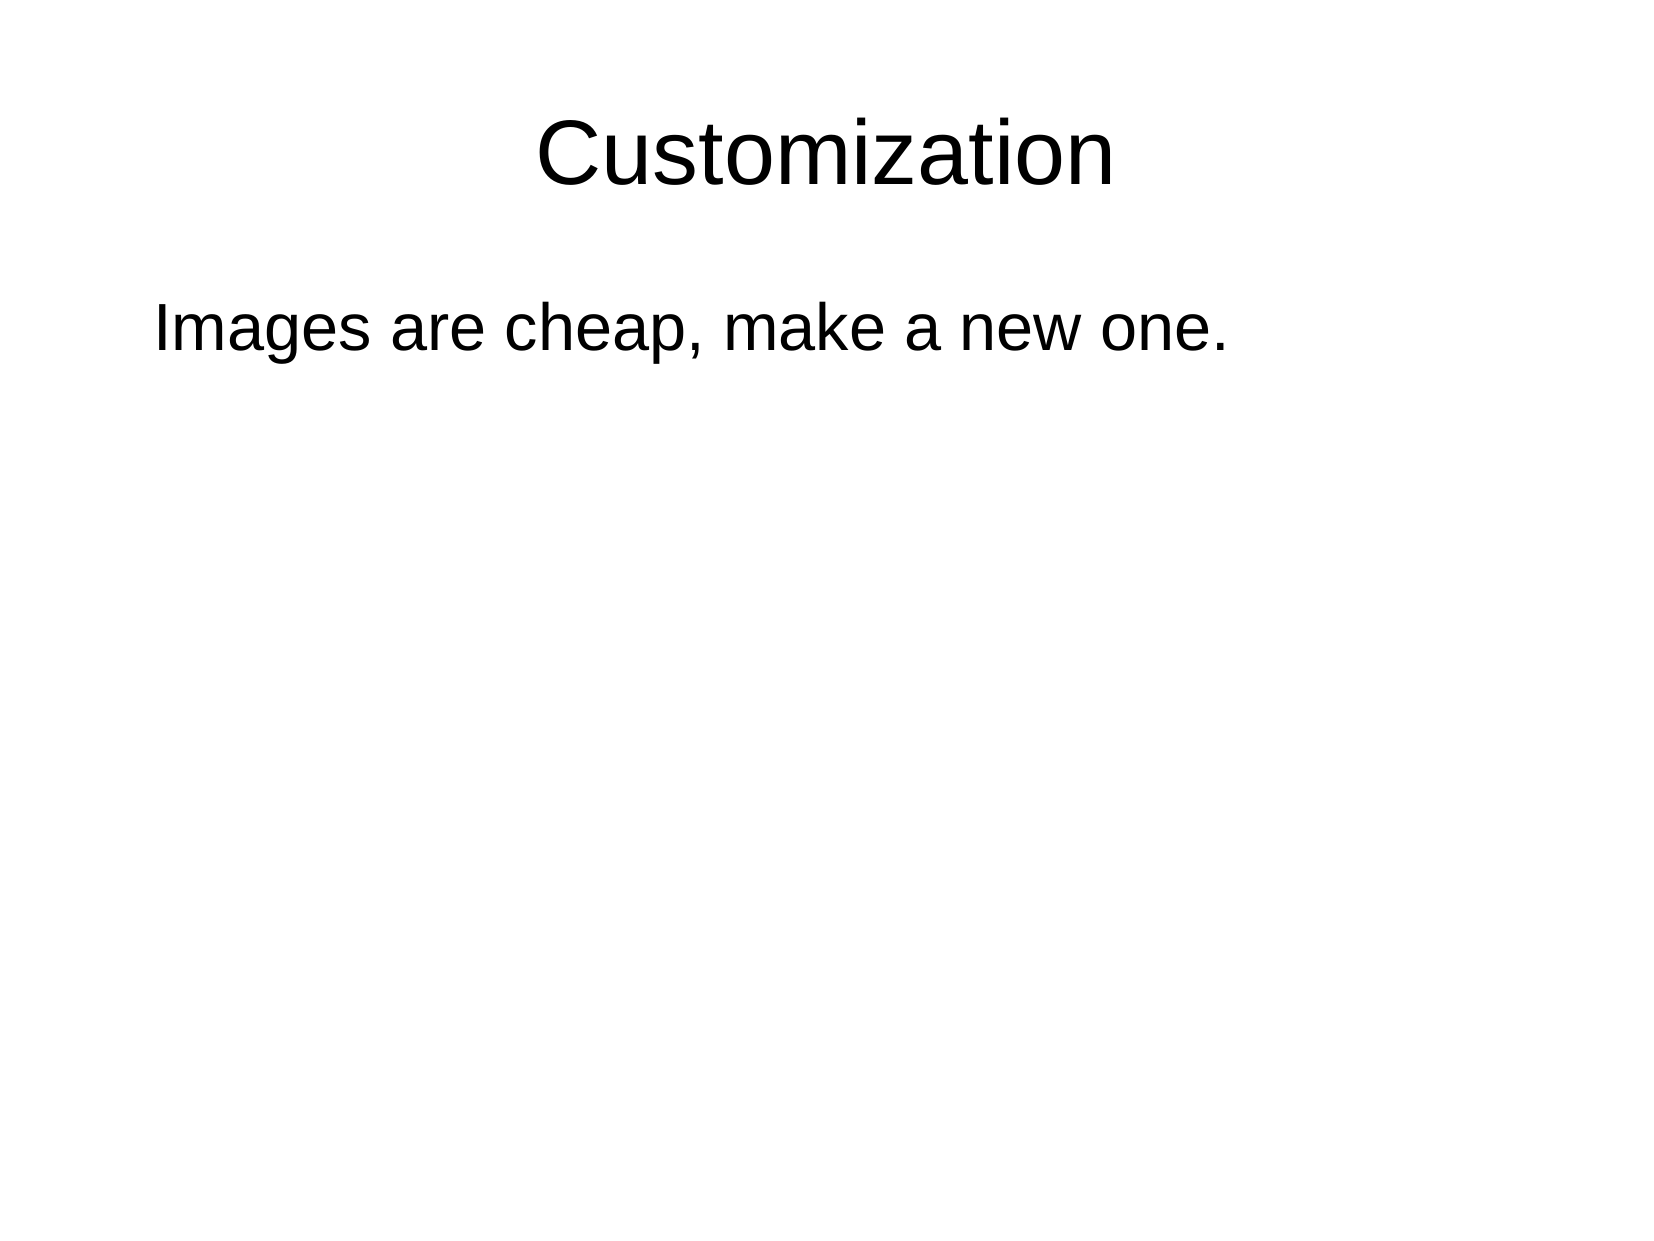

# Customization
Images are cheap, make a new one.